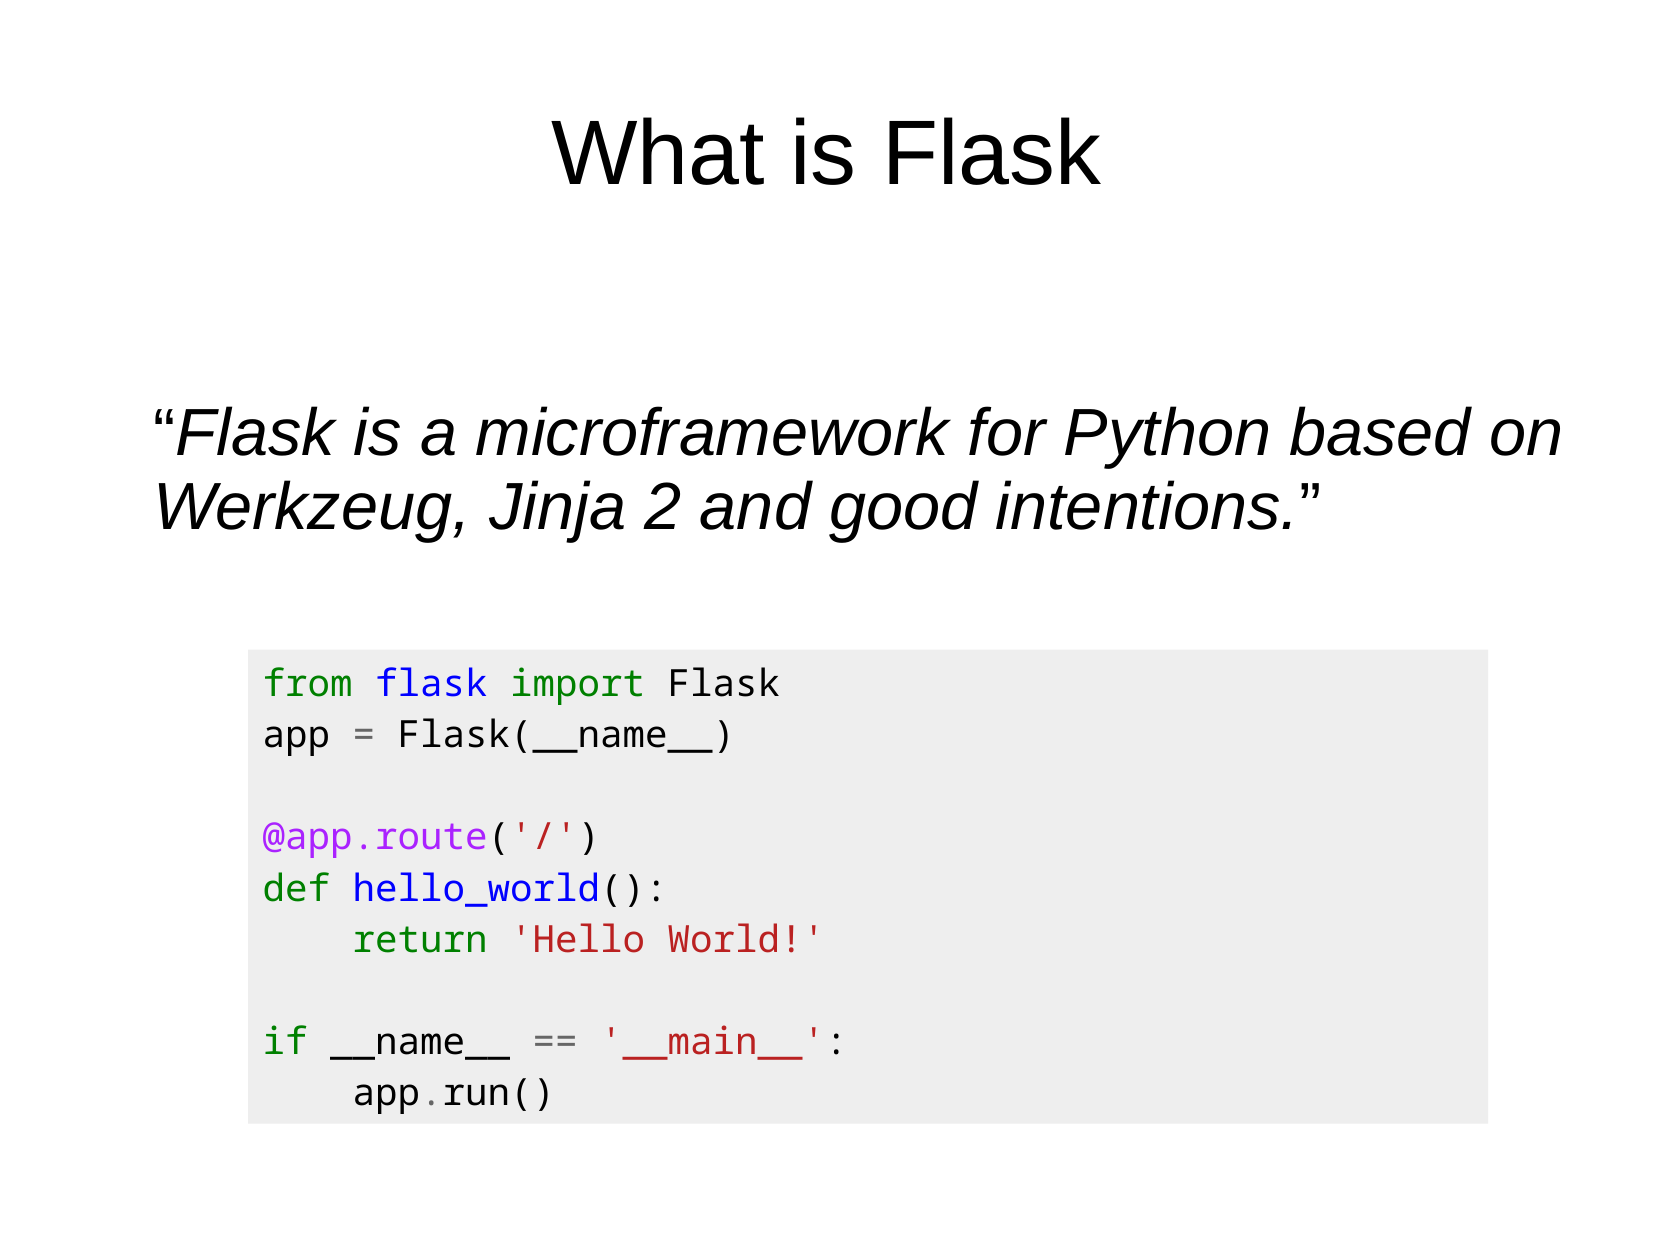

# What is Flask
“Flask is a microframework for Python based on Werkzeug, Jinja 2 and good intentions.”
from flask import Flask
app = Flask(__name__)
@app.route('/')
def hello_world():
 return 'Hello World!'
if __name__ == '__main__':
 app.run()